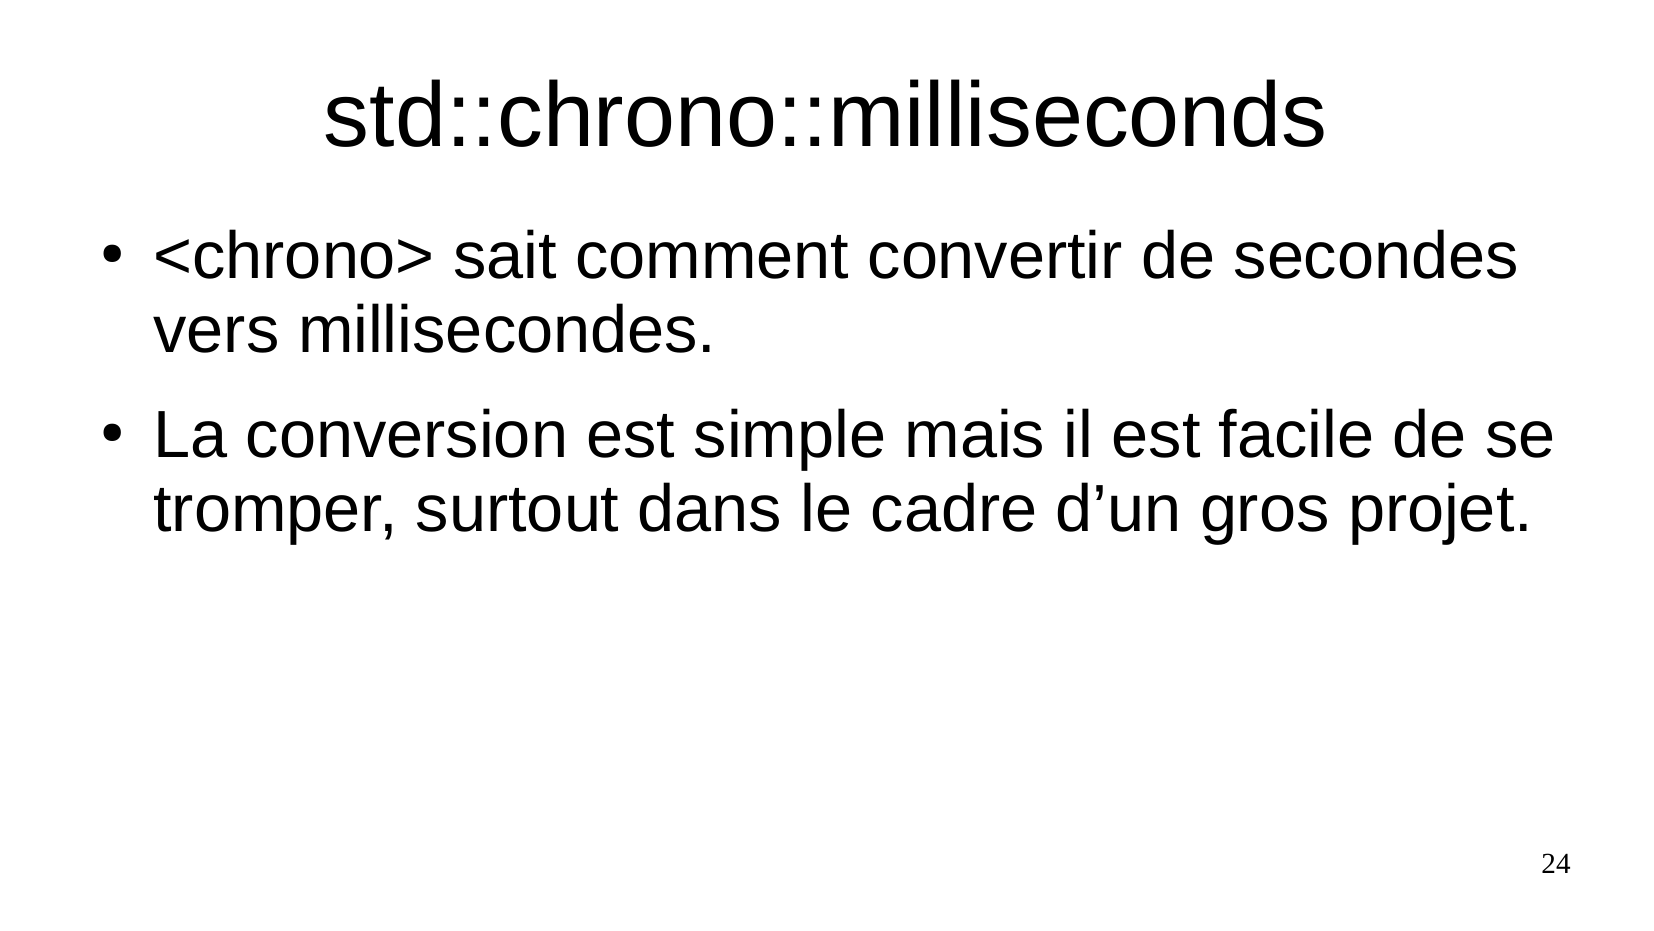

# std::chrono::milliseconds
<chrono> sait comment convertir de secondes vers millisecondes.
La conversion est simple mais il est facile de se tromper, surtout dans le cadre d’un gros projet.
24